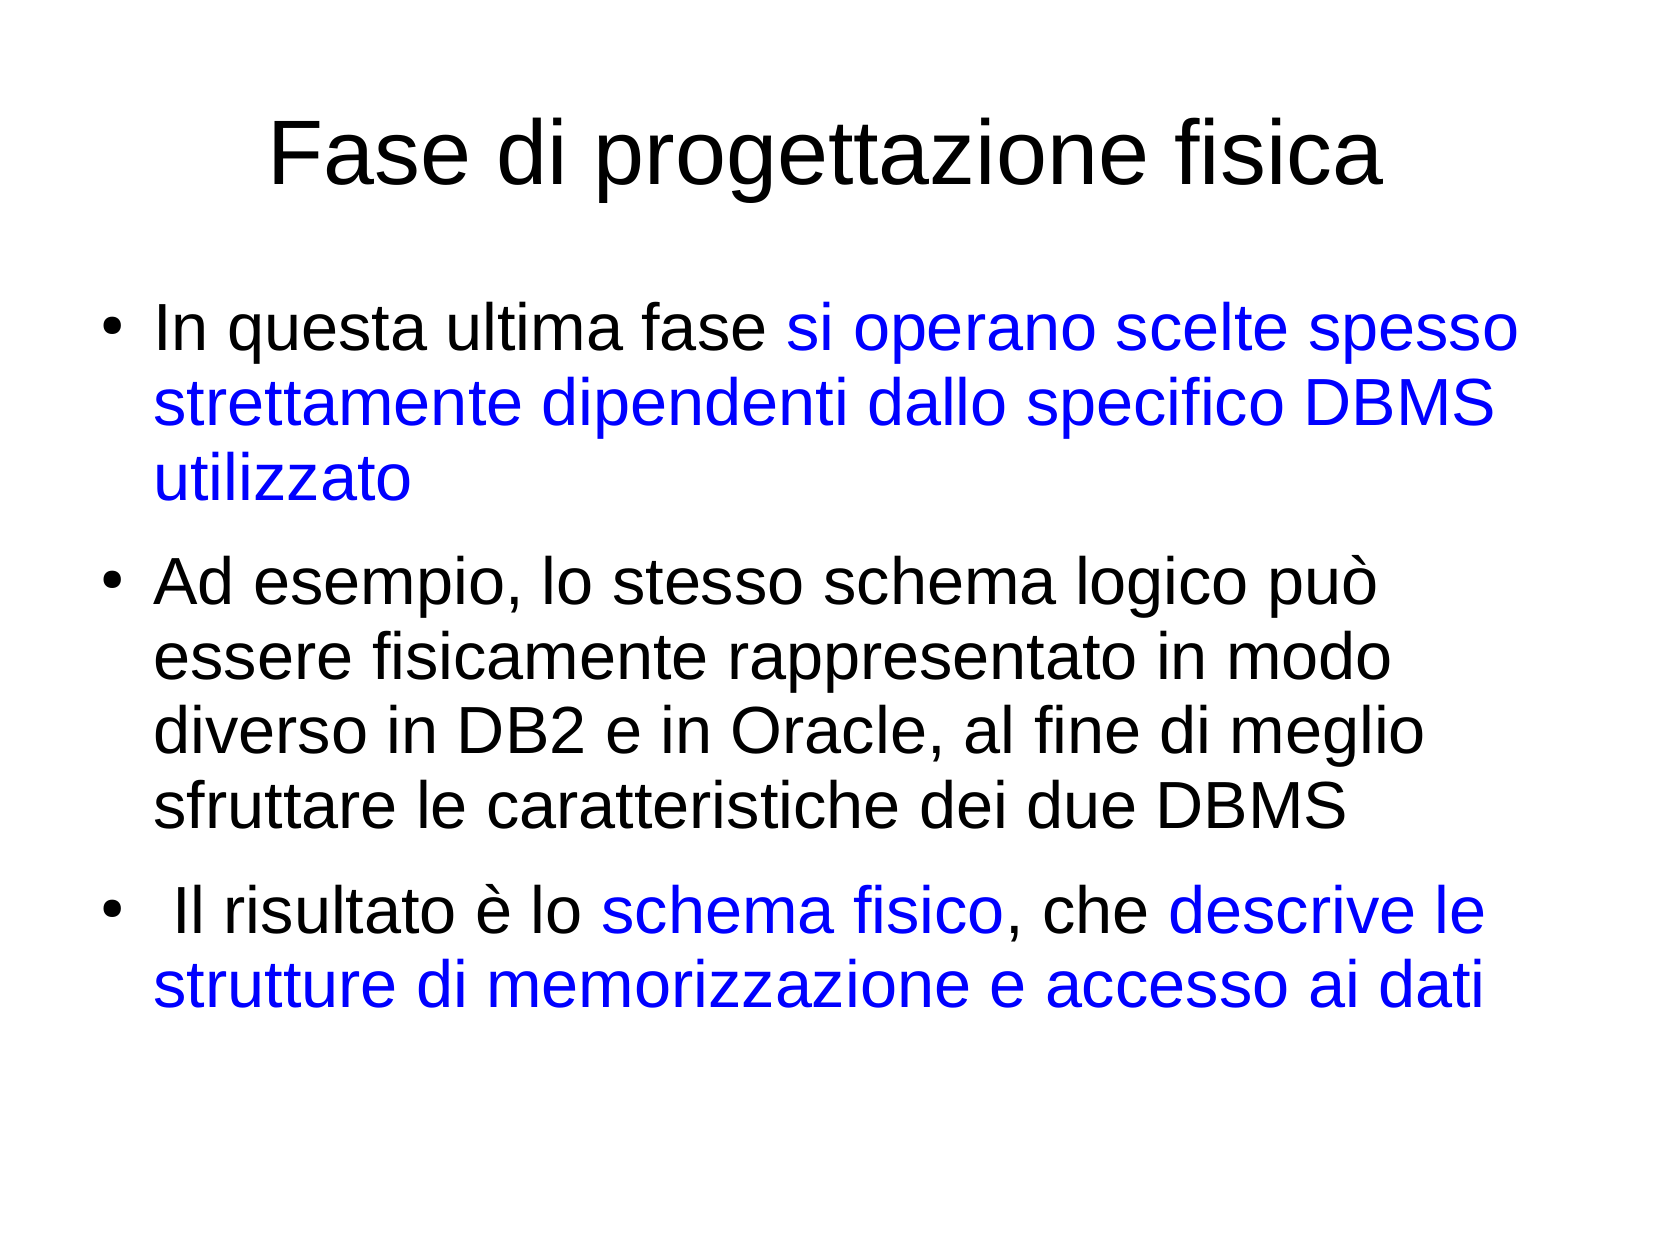

# Fase di progettazione fisica
In questa ultima fase si operano scelte spesso strettamente dipendenti dallo specifico DBMS utilizzato
Ad esempio, lo stesso schema logico può essere fisicamente rappresentato in modo diverso in DB2 e in Oracle, al fine di meglio sfruttare le caratteristiche dei due DBMS
 Il risultato è lo schema fisico, che descrive le strutture di memorizzazione e accesso ai dati